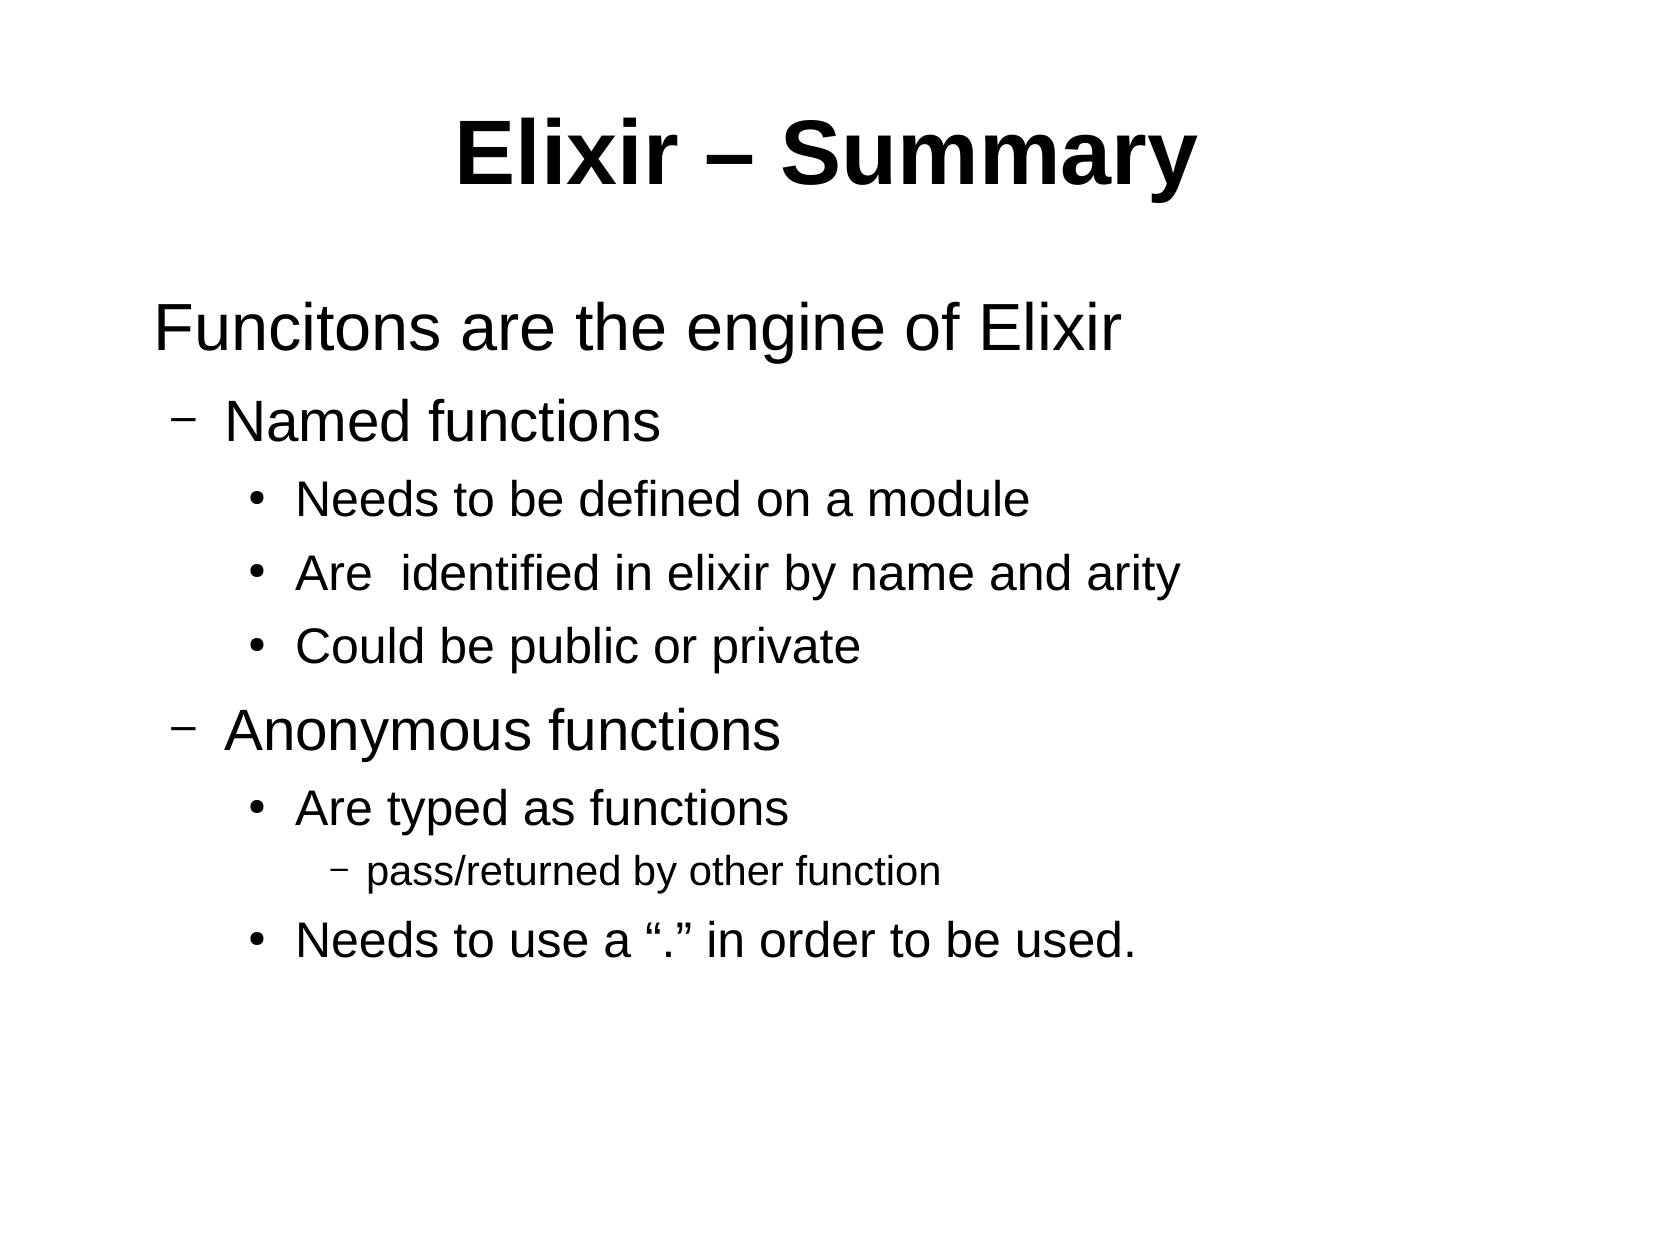

# Elixir – Summary
Funcitons are the engine of Elixir
Named functions
Needs to be defined on a module
Are identified in elixir by name and arity
Could be public or private
Anonymous functions
Are typed as functions
pass/returned by other function
Needs to use a “.” in order to be used.